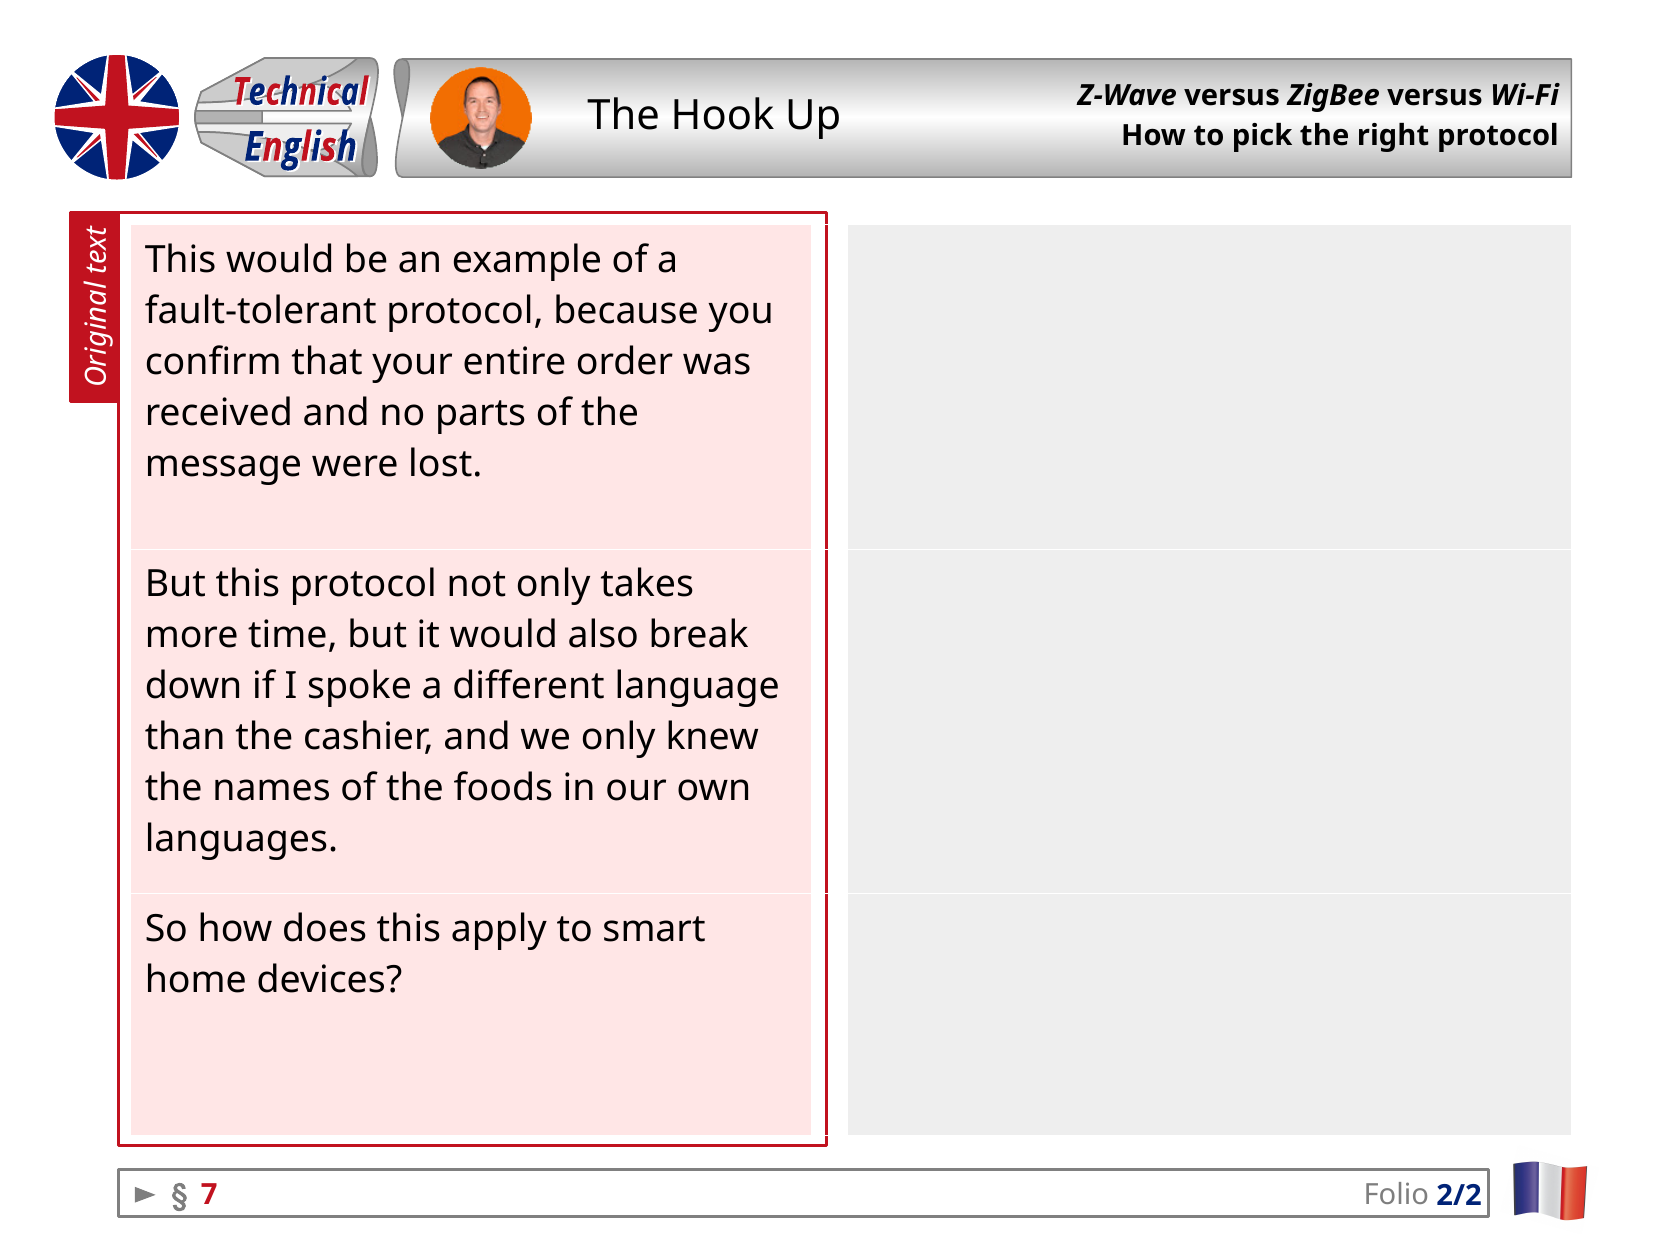

#
| This would be an example of a fault-tolerant protocol, because you confirm that your entire order was received and no parts of the message were lost. | | |
| --- | --- | --- |
| But this protocol not only takes more time, but it would also break down if I spoke a different language than the cashier, and we only knew the names of the foods in our own languages. | | |
| So how does this apply to smart home devices? | | |
7
2/2